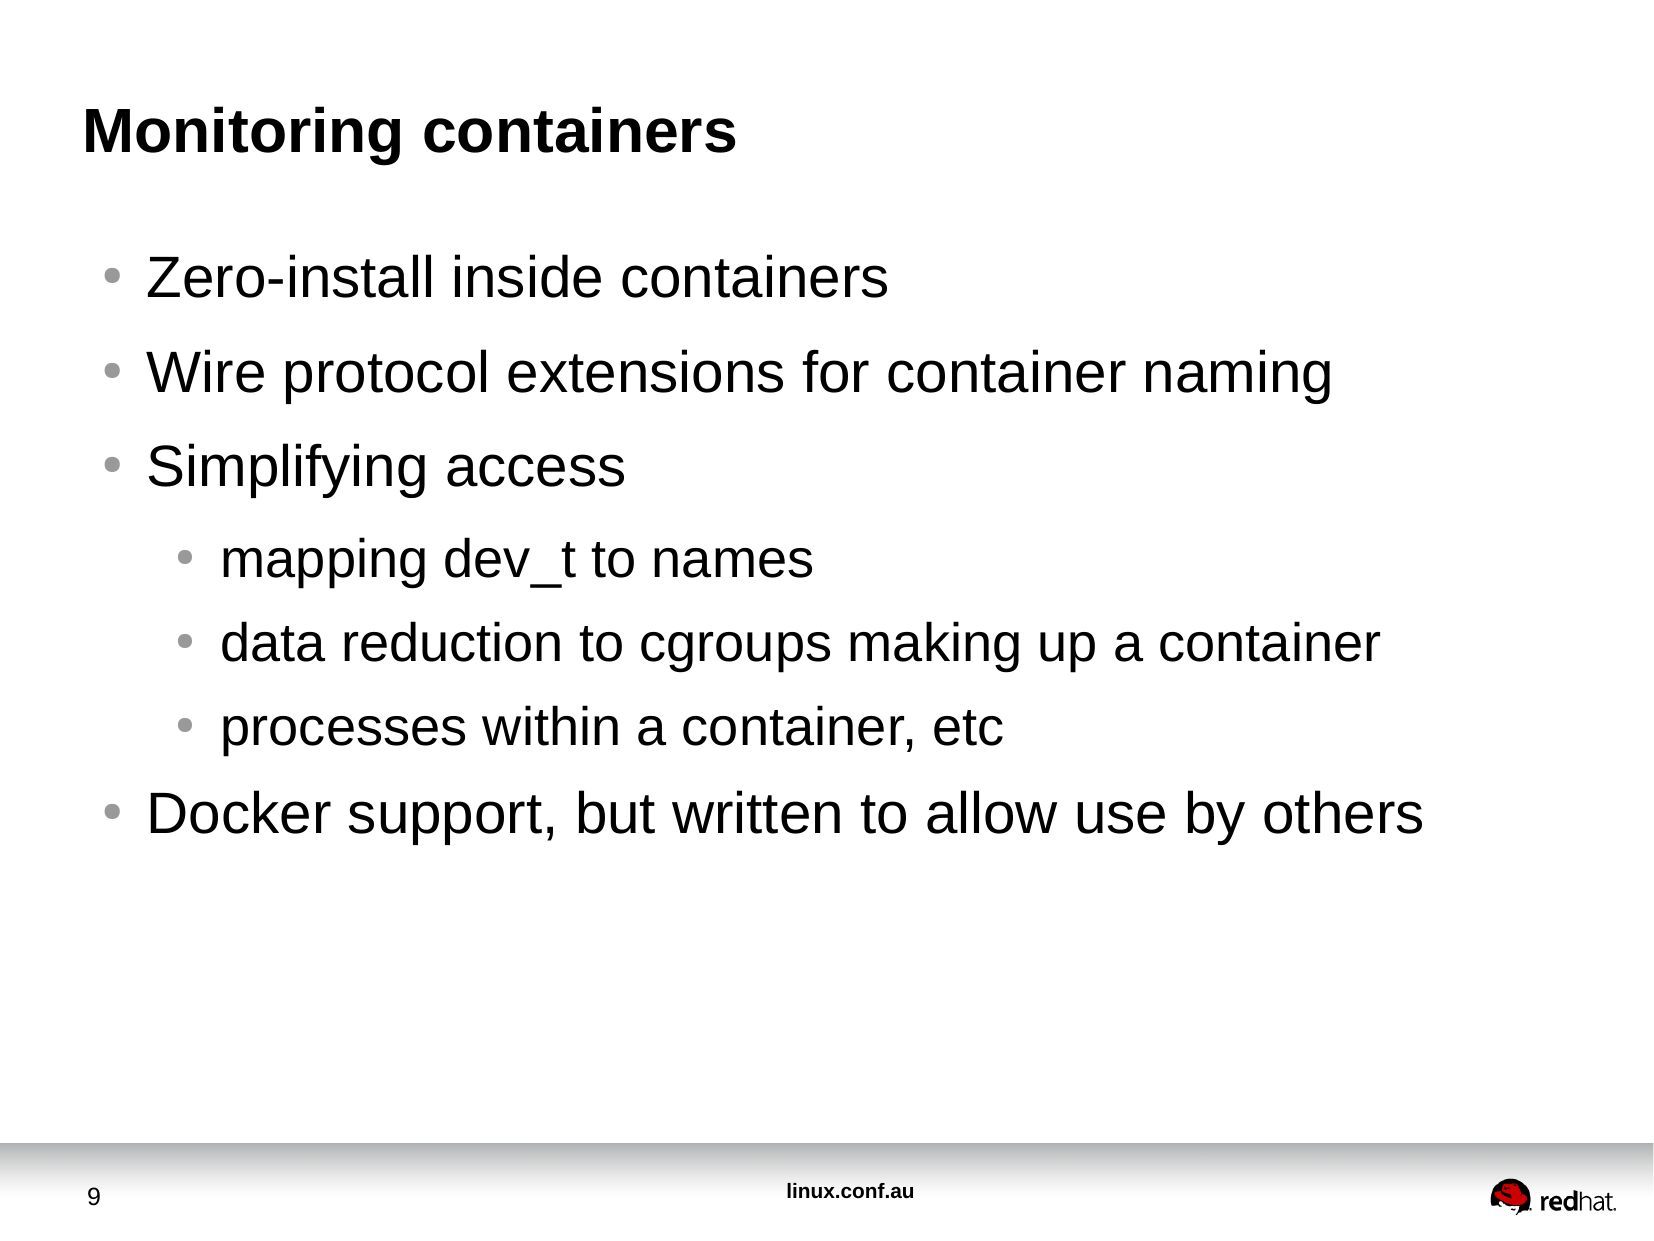

# Monitoring containers
Zero-install inside containers
Wire protocol extensions for container naming
Simplifying access
mapping dev_t to names
data reduction to cgroups making up a container
processes within a container, etc
Docker support, but written to allow use by others